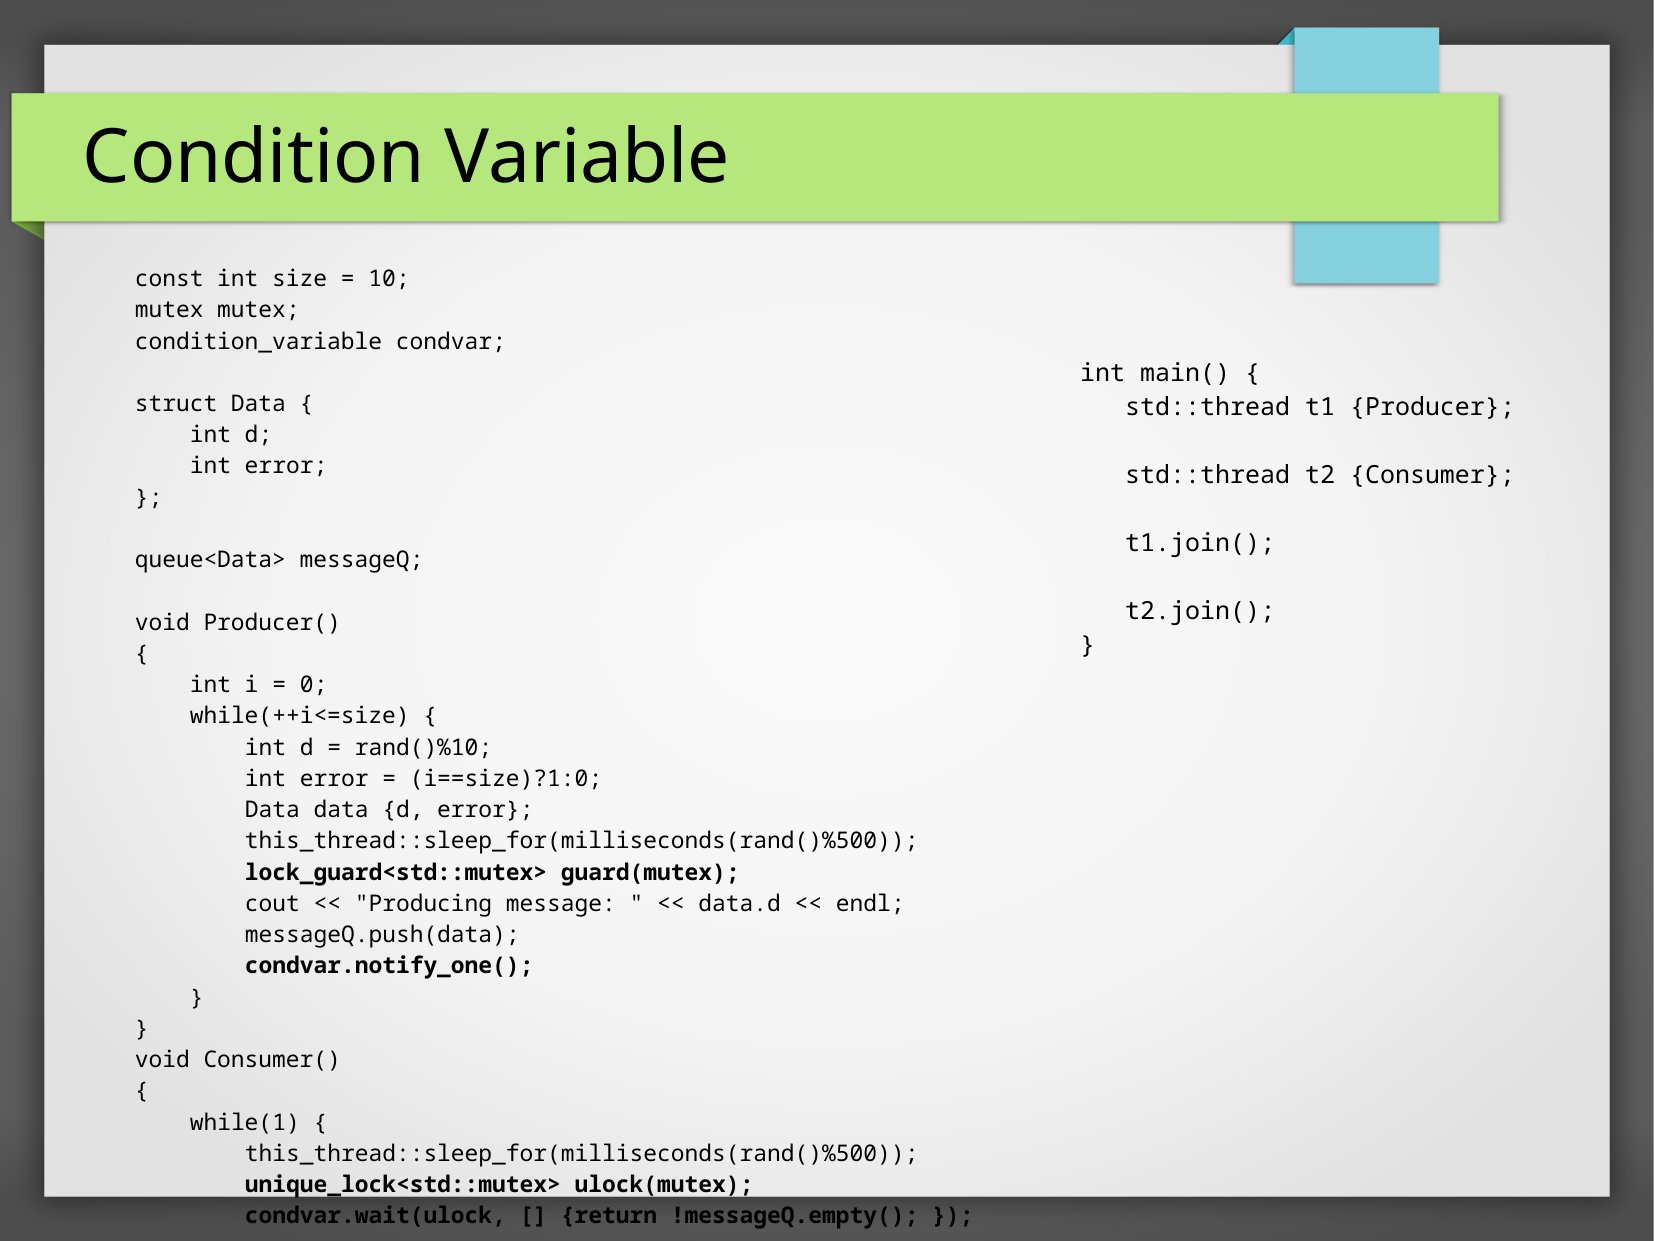

# Condition Variable
const int size = 10;
mutex mutex;
condition_variable condvar;
struct Data {
 int d;
 int error;
};
queue<Data> messageQ;
void Producer()
{
 int i = 0;
 while(++i<=size) {
 int d = rand()%10;
 int error = (i==size)?1:0;
 Data data {d, error};
 this_thread::sleep_for(milliseconds(rand()%500));
 lock_guard<std::mutex> guard(mutex);
 cout << "Producing message: " << data.d << endl;
 messageQ.push(data);
 condvar.notify_one();
 }
}
void Consumer()
{
 while(1) {
 this_thread::sleep_for(milliseconds(rand()%500));
 unique_lock<std::mutex> ulock(mutex);
 condvar.wait(ulock, [] {return !messageQ.empty(); });
 Data data = messageQ.front();
 cout << "Consuming message: " << data.d << endl;
 messageQ.pop();
 if (data.error)
 break;
 }
}
int main() {
 std::thread t1 {Producer};
 std::thread t2 {Consumer};
 t1.join();
 t2.join();
}